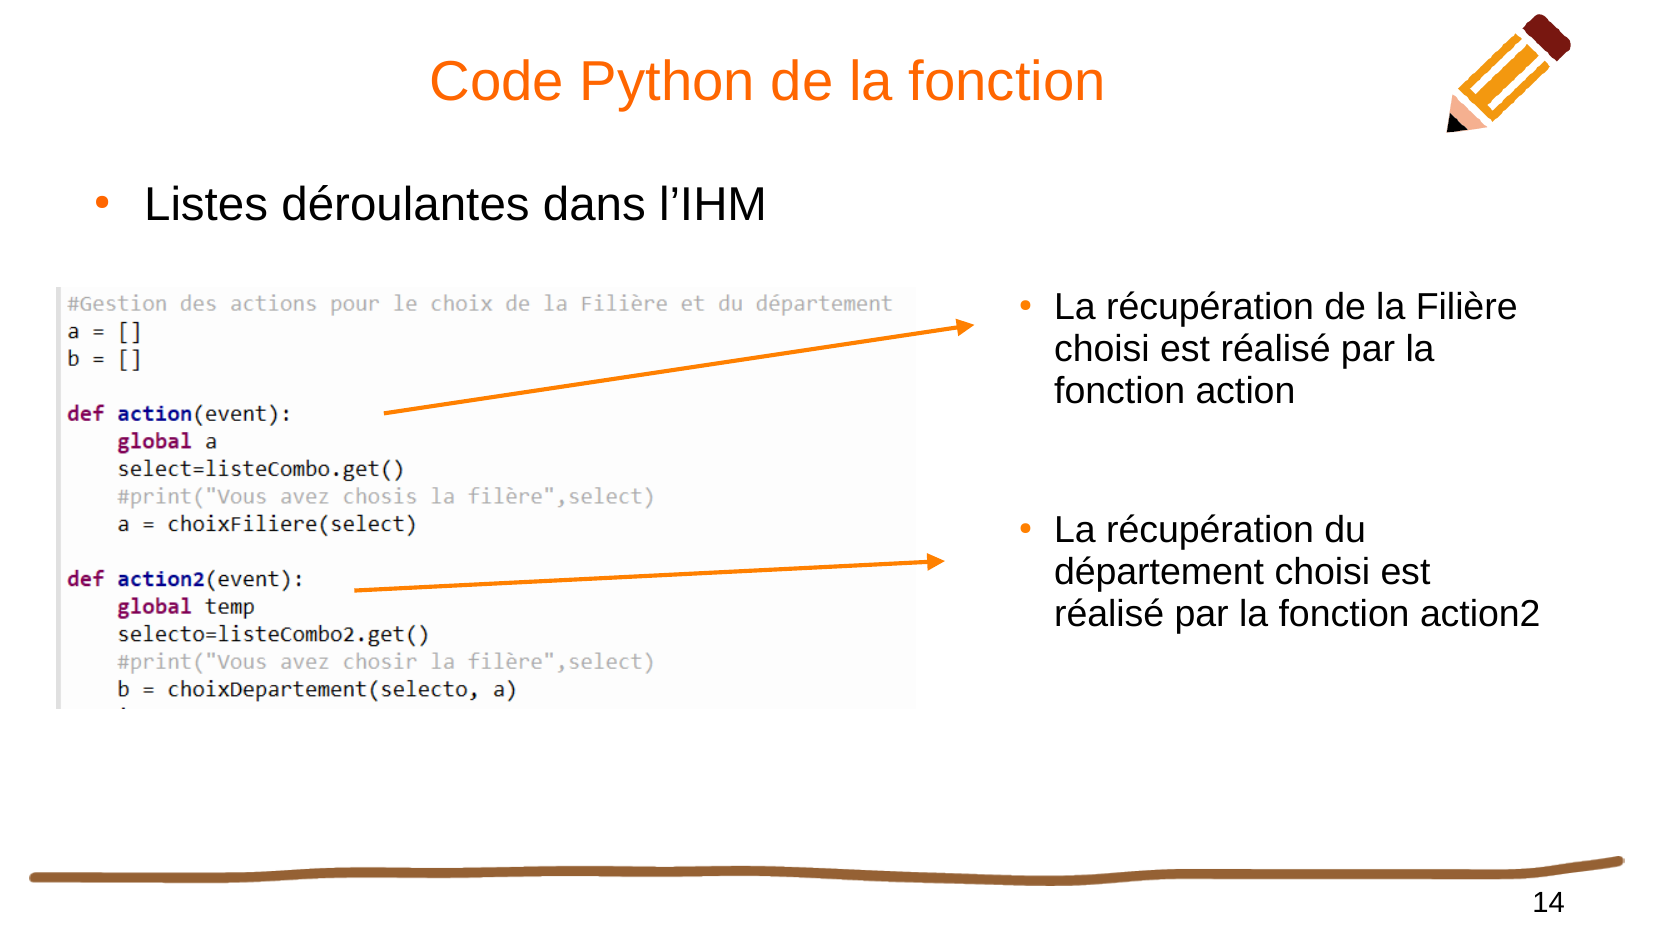

# Code Python de la fonction
Listes déroulantes dans l’IHM
La récupération de la Filière choisi est réalisé par la fonction action
La récupération du département choisi est réalisé par la fonction action2
14